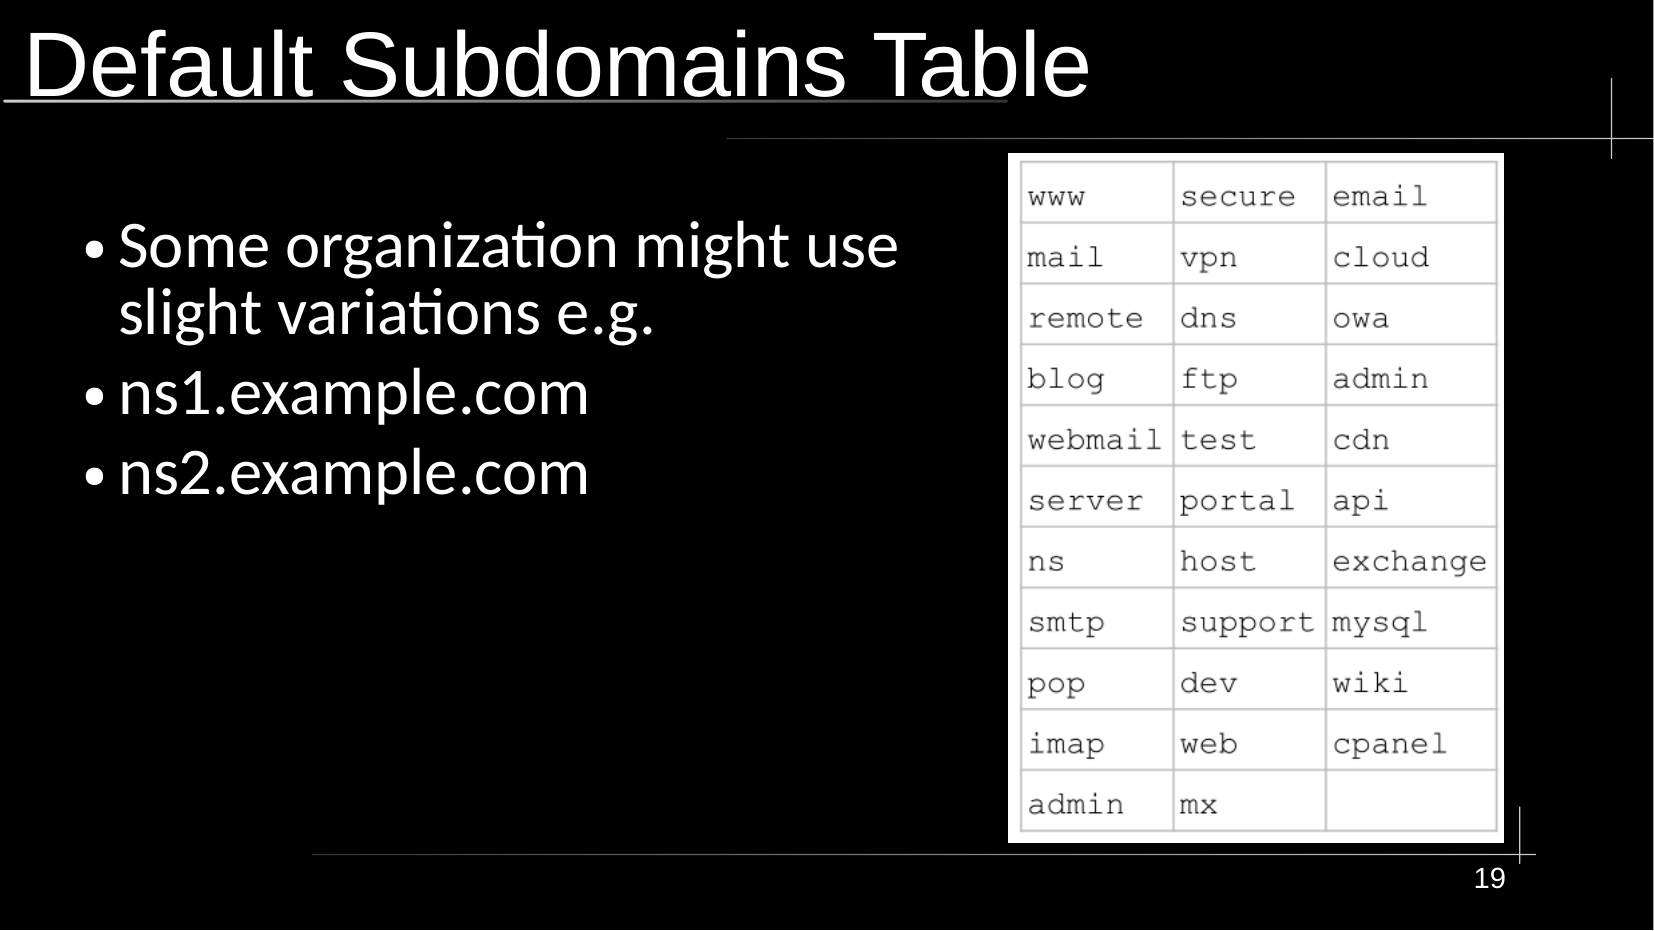

# Default Subdomains Table
Some organization might use slight variations e.g.
ns1.example.com
ns2.example.com
19